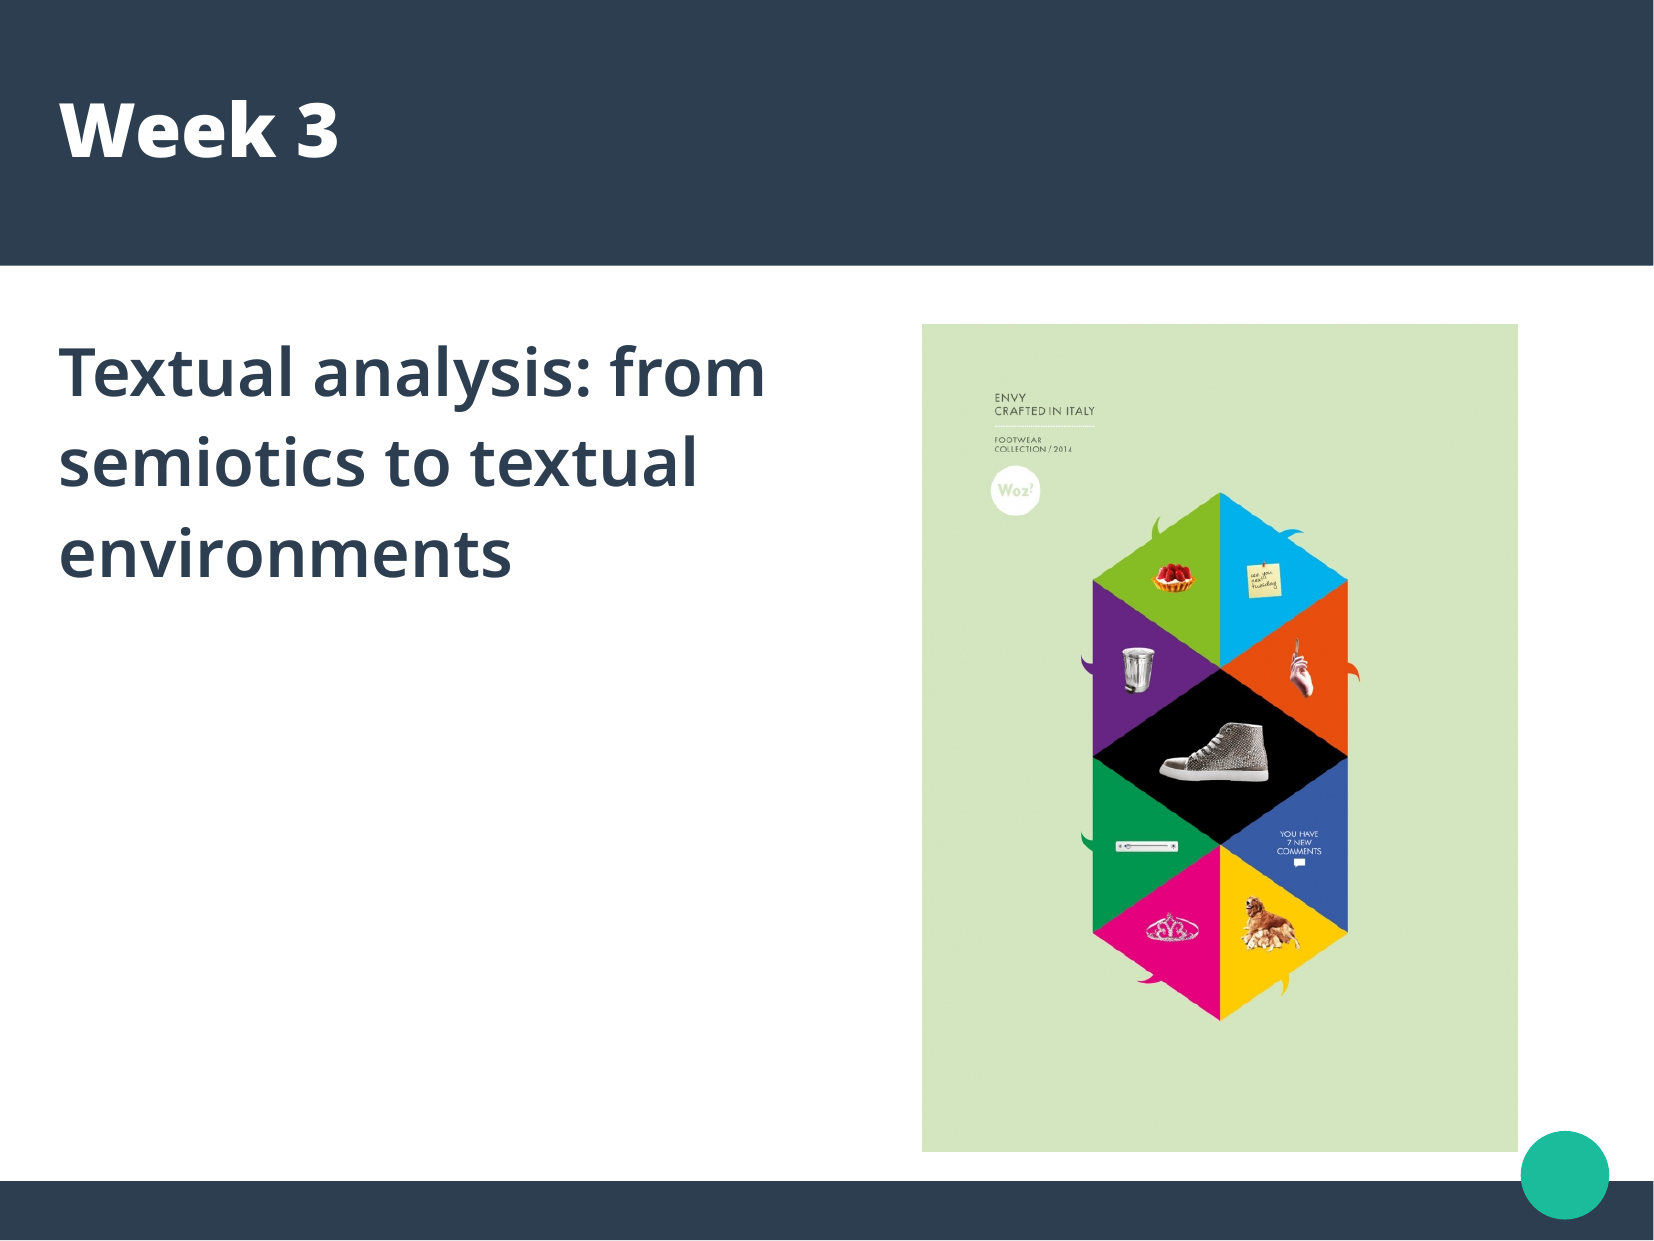

# Week 3
Textual analysis: from semiotics to textual environments